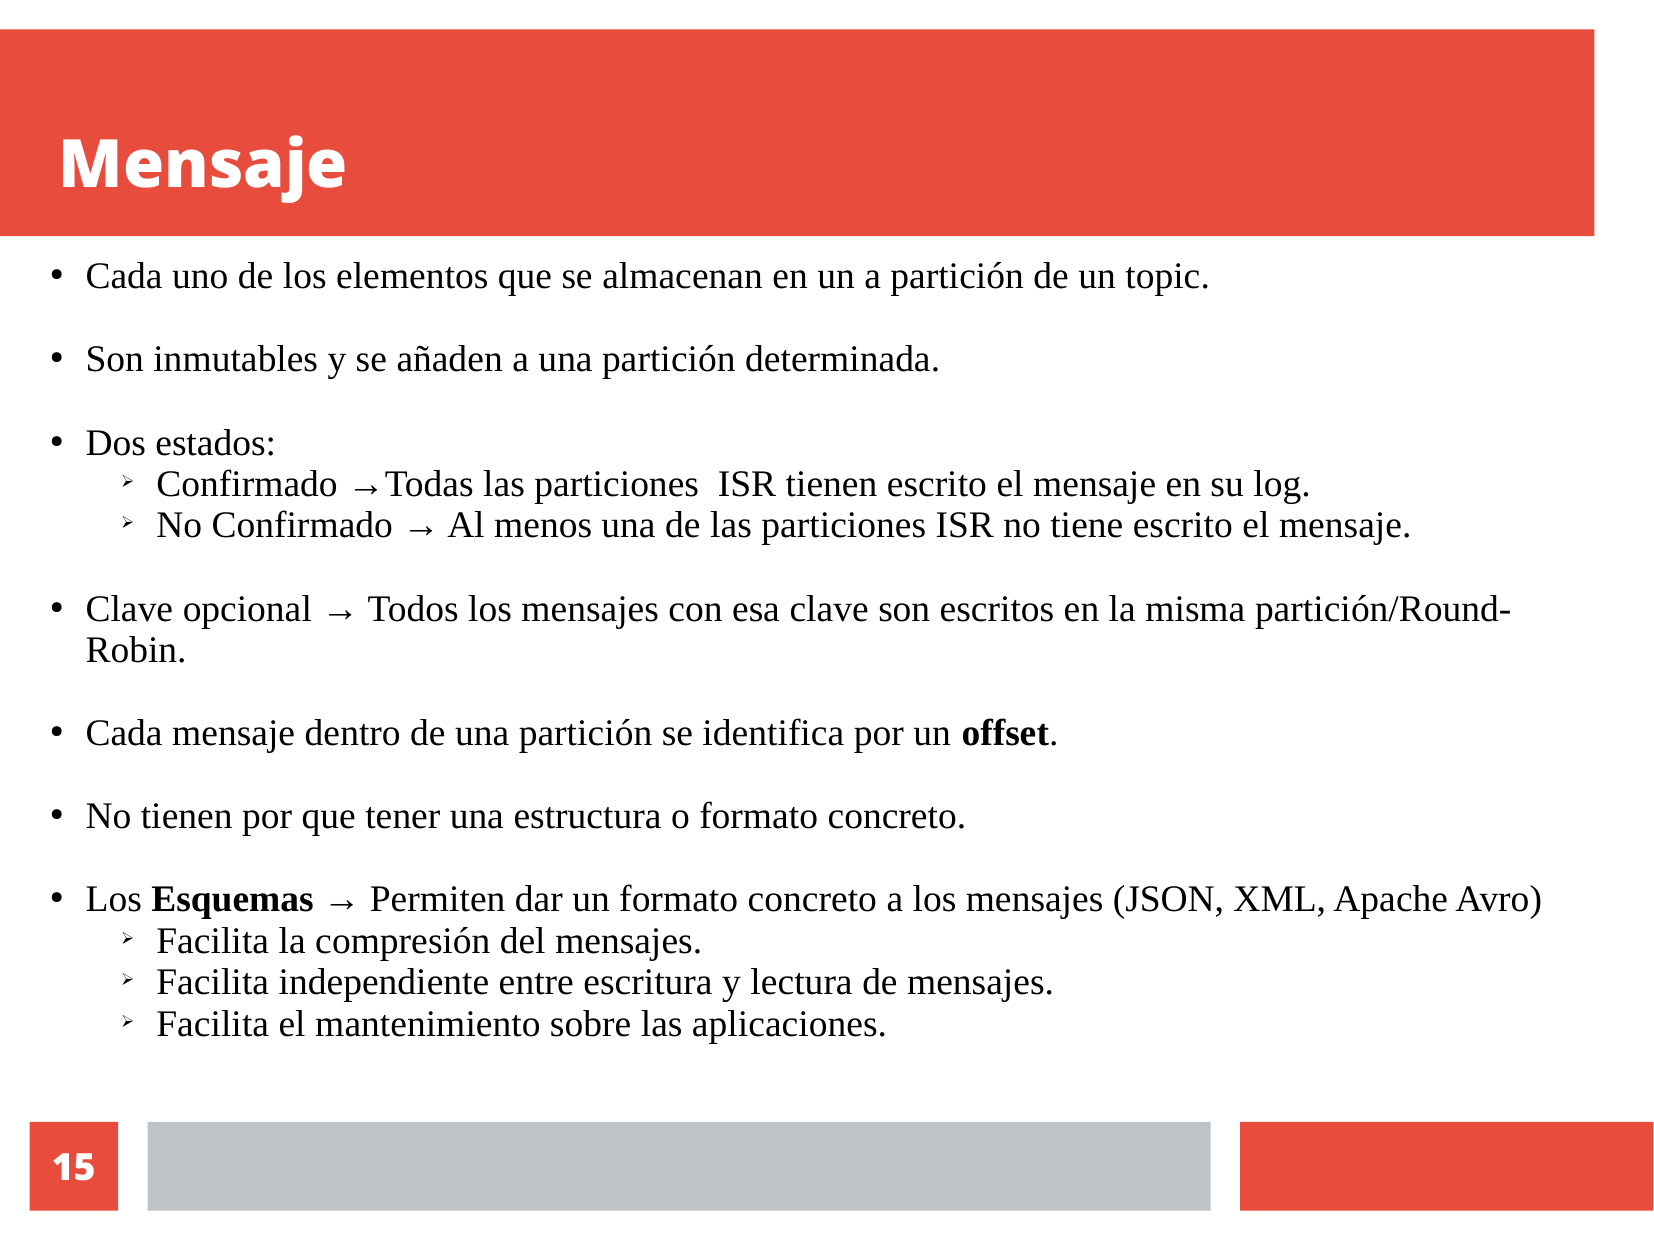

# Mensaje
Cada uno de los elementos que se almacenan en un a partición de un topic.
Son inmutables y se añaden a una partición determinada.
Dos estados:
Confirmado →Todas las particiones ISR tienen escrito el mensaje en su log.
No Confirmado → Al menos una de las particiones ISR no tiene escrito el mensaje.
Clave opcional → Todos los mensajes con esa clave son escritos en la misma partición/Round-Robin.
Cada mensaje dentro de una partición se identifica por un offset.
No tienen por que tener una estructura o formato concreto.
Los Esquemas → Permiten dar un formato concreto a los mensajes (JSON, XML, Apache Avro)
Facilita la compresión del mensajes.
Facilita independiente entre escritura y lectura de mensajes.
Facilita el mantenimiento sobre las aplicaciones.
15